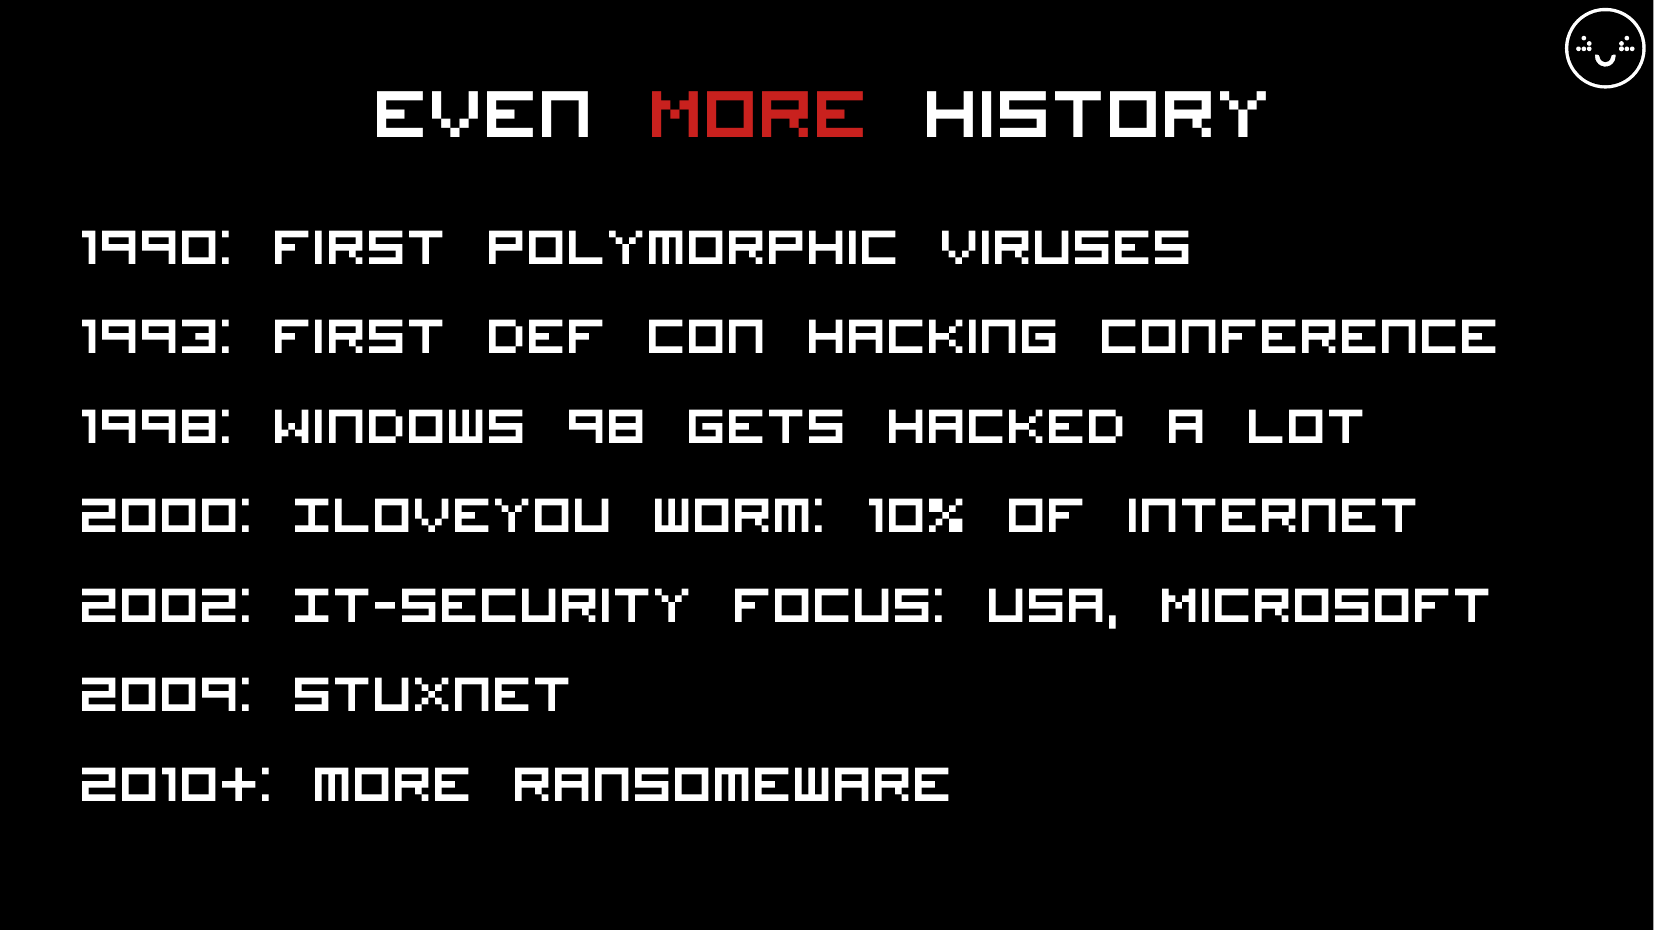

# Even More History
1990: First polymorphic viruses
1993: First def con hacking conference
1998: Windows 98 gets hacked a lot
2000: Iloveyou worm: 10% of internet
2002: IT-security focus: USA, Microsoft
2009: Stuxnet
2010+: more ransomeware